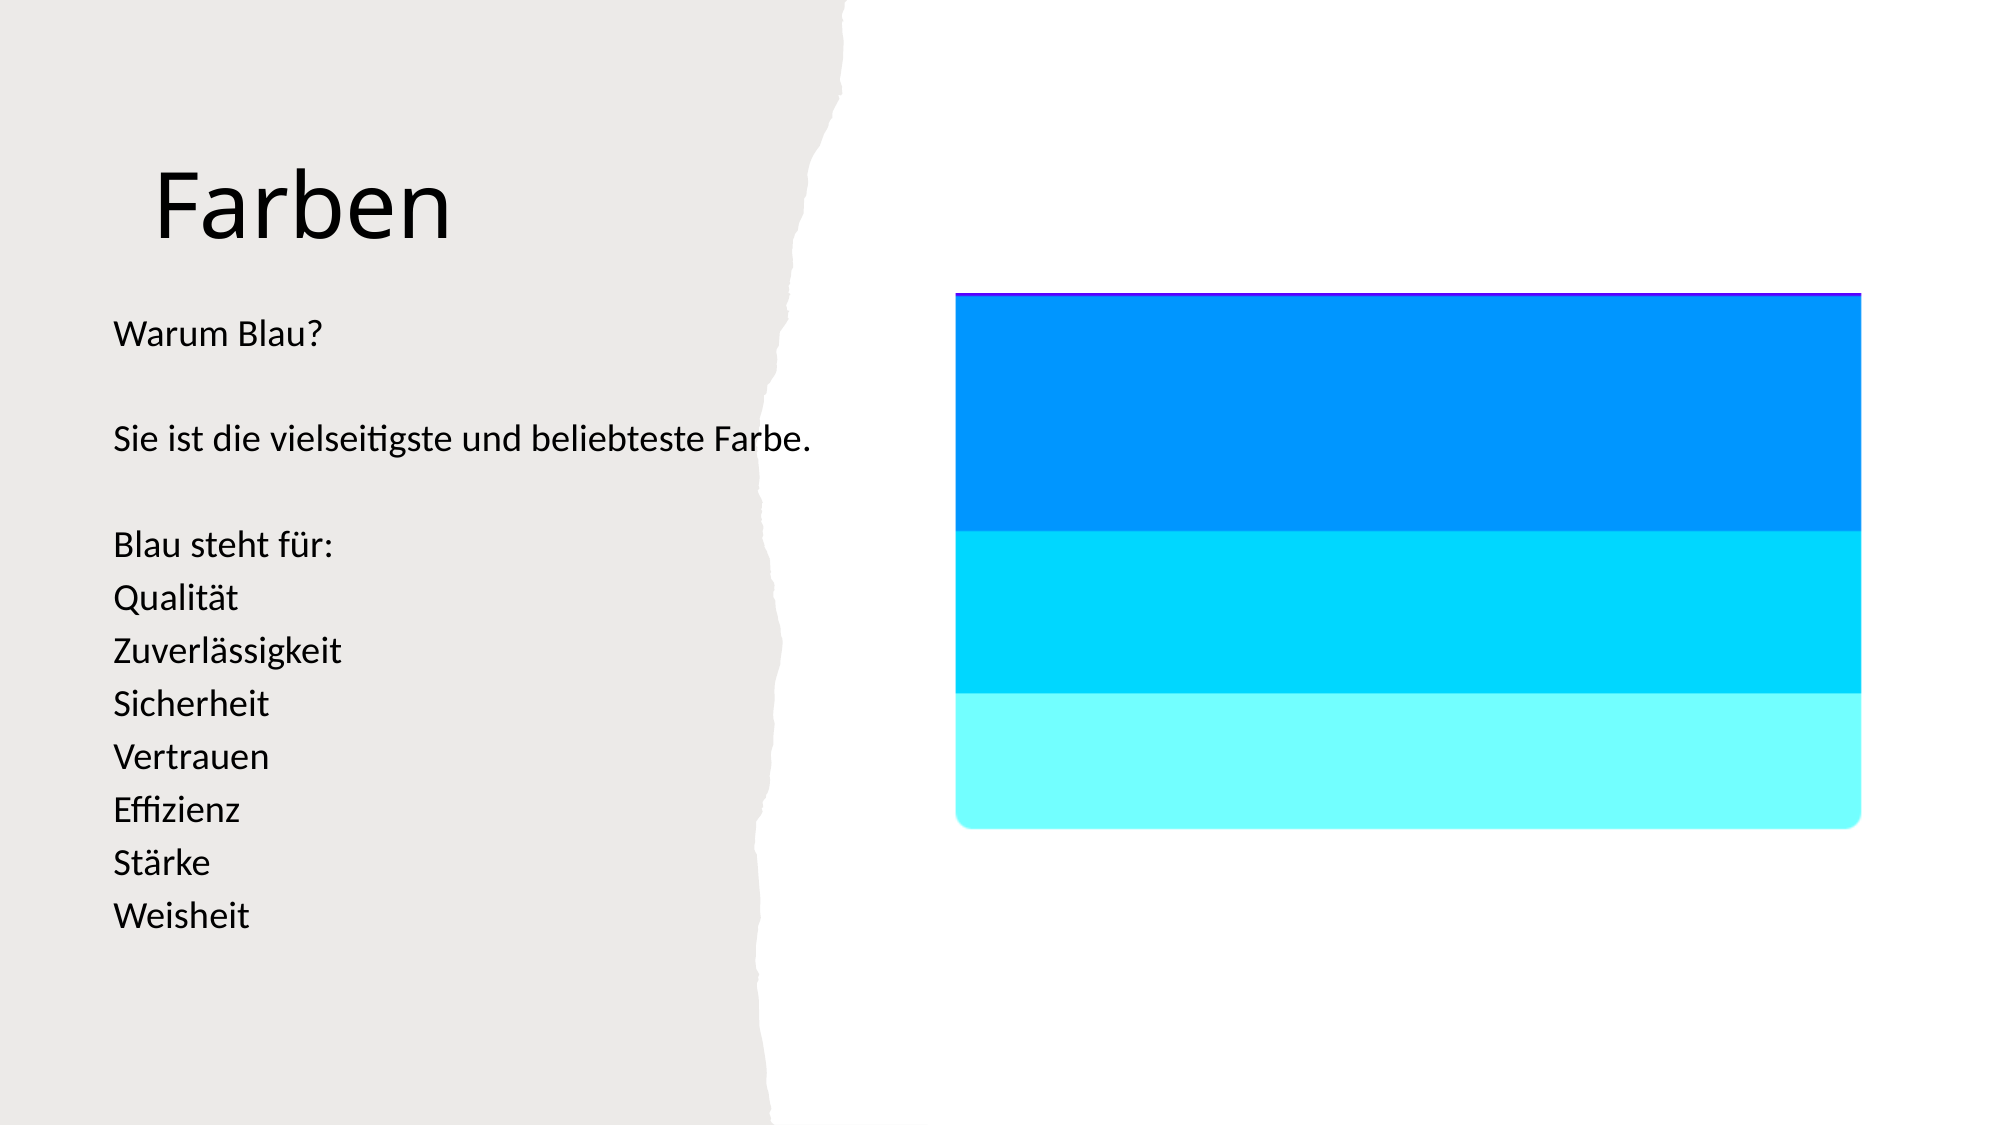

# Farben
Warum Blau?
Sie ist die vielseitigste und beliebteste Farbe.
Blau steht für:
Qualität
Zuverlässigkeit
Sicherheit
Vertrauen
Effizienz
Stärke
Weisheit